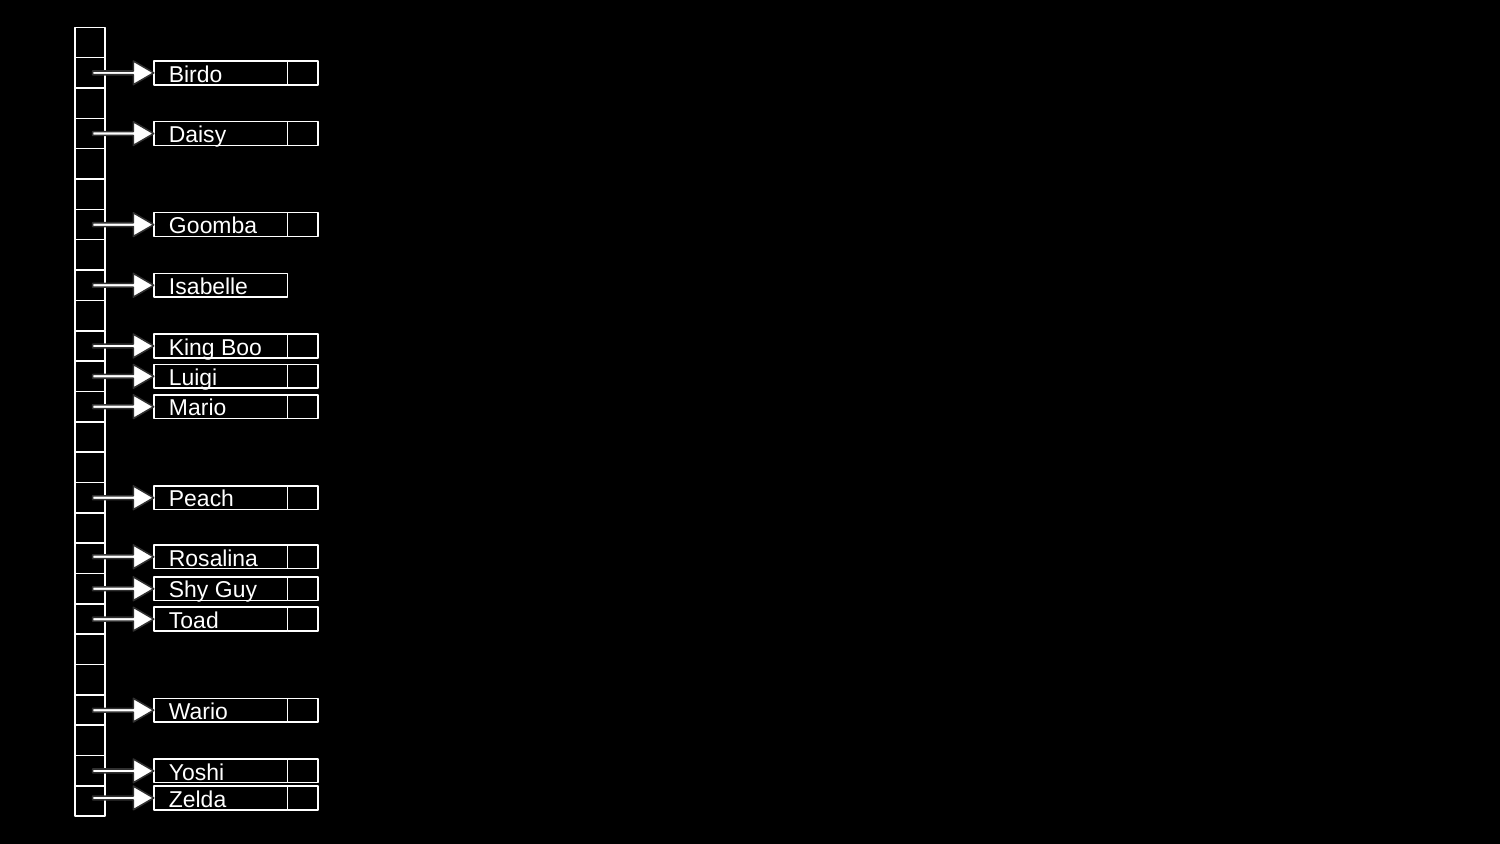

Birdo
Daisy
Goomba
Isabelle
King Boo
Luigi
Mario
Peach
Rosalina
Shy Guy
Toad
Wario
Yoshi
Zelda